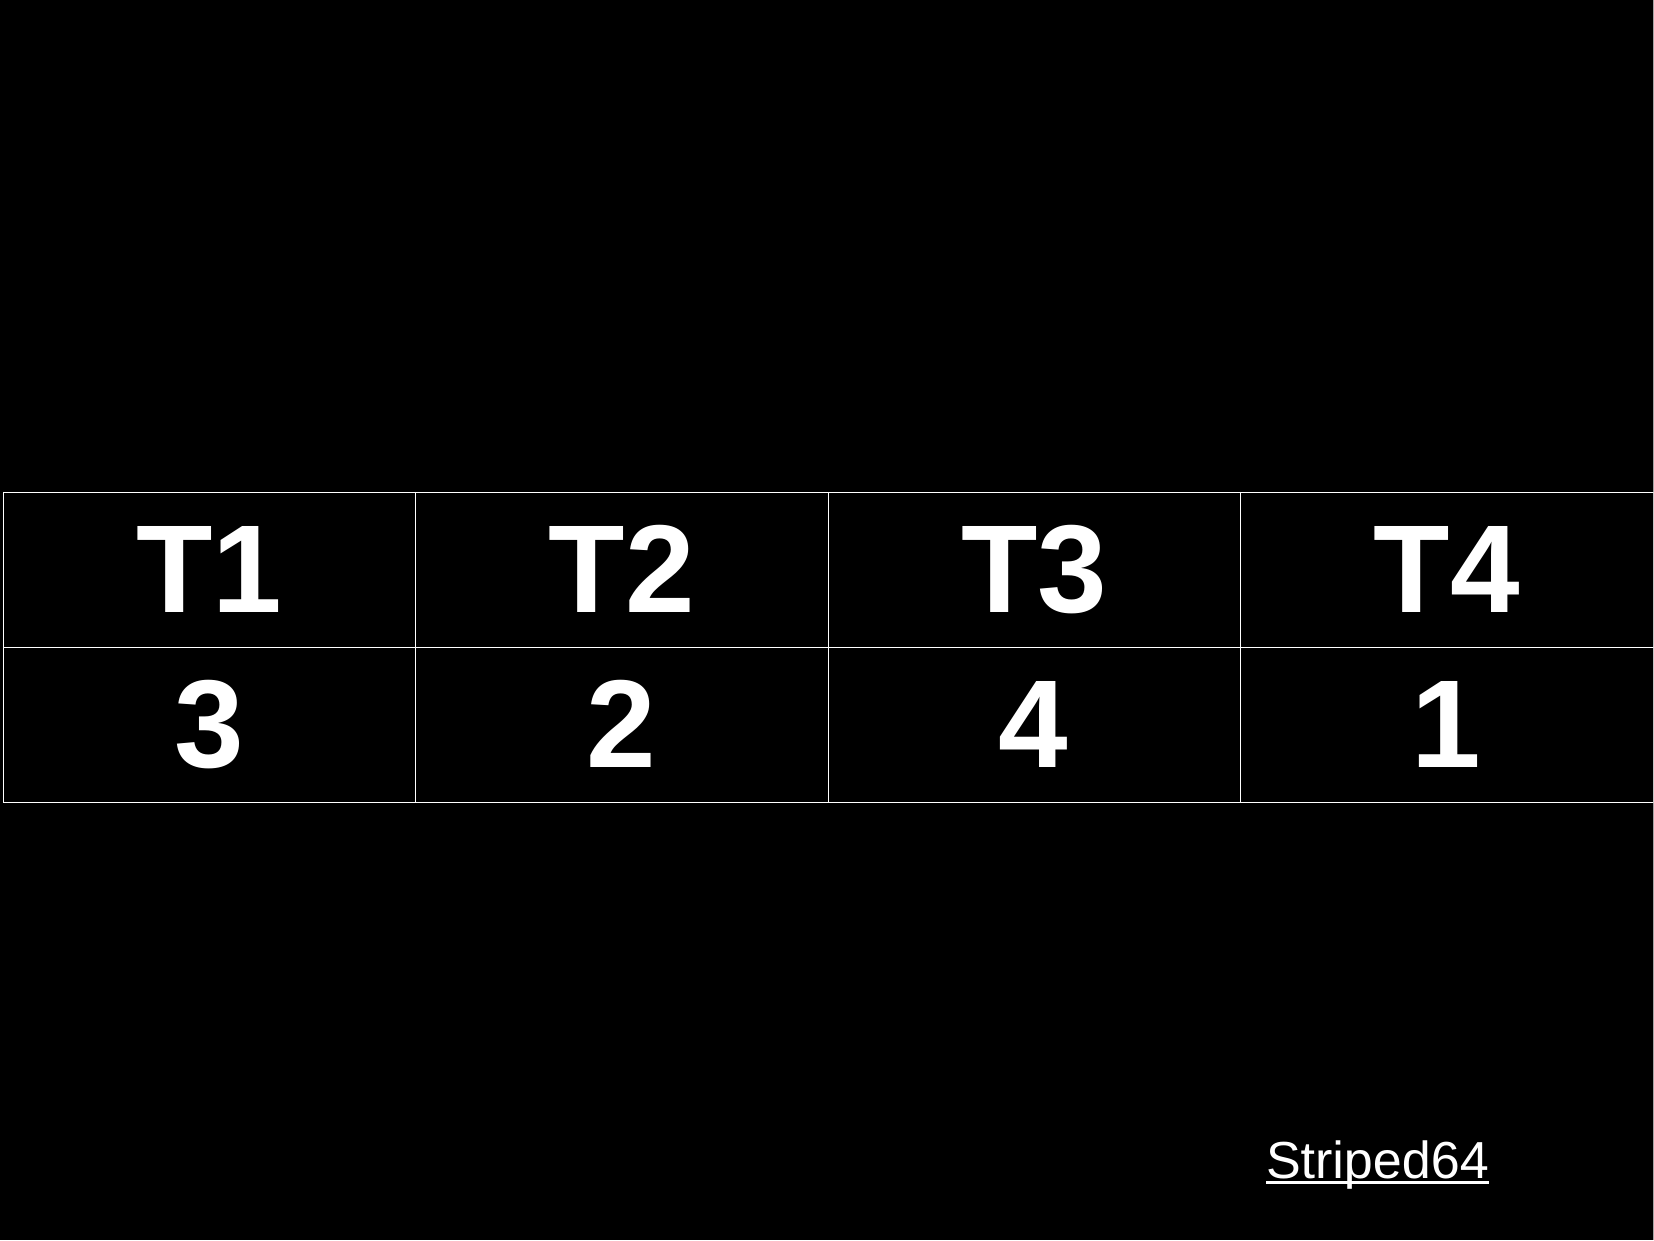

| T1 | T2 | T3 | T4 |
| --- | --- | --- | --- |
| 3 | 2 | 4 | 1 |
Striped64